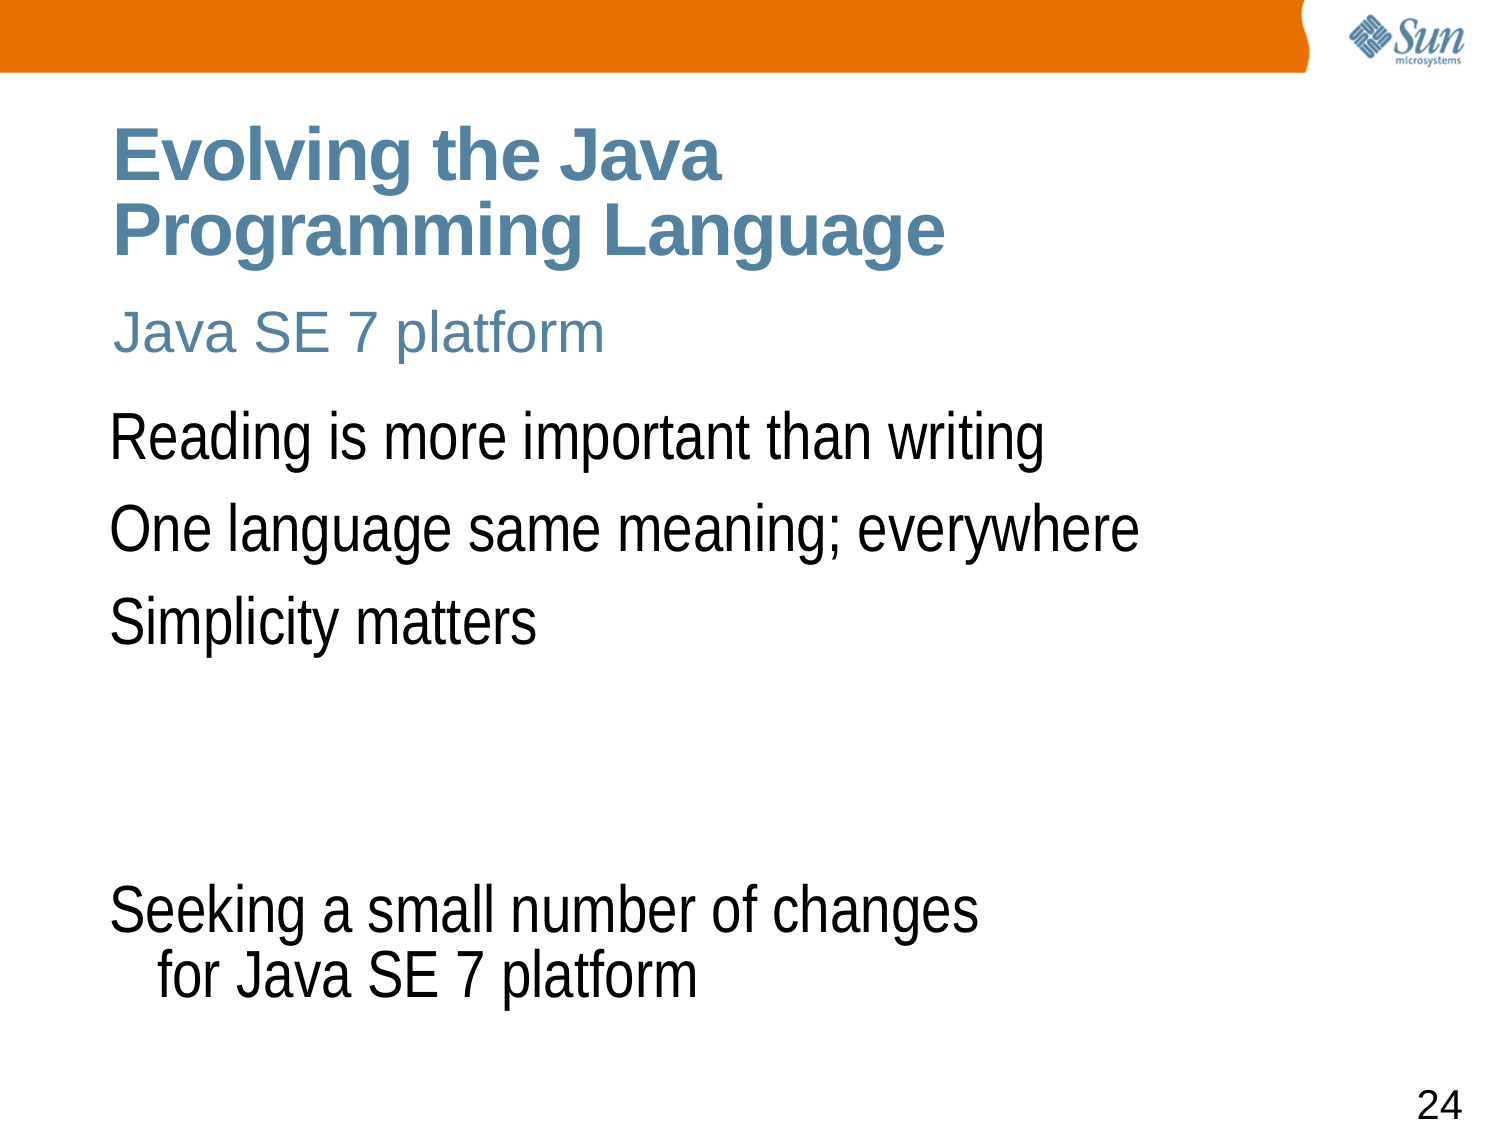

# Evolving the Java Programming Language
Java SE 7 platform
Reading is more important than writing
One language same meaning; everywhere
Simplicity matters
Seeking a small number of changes
for Java SE 7 platform